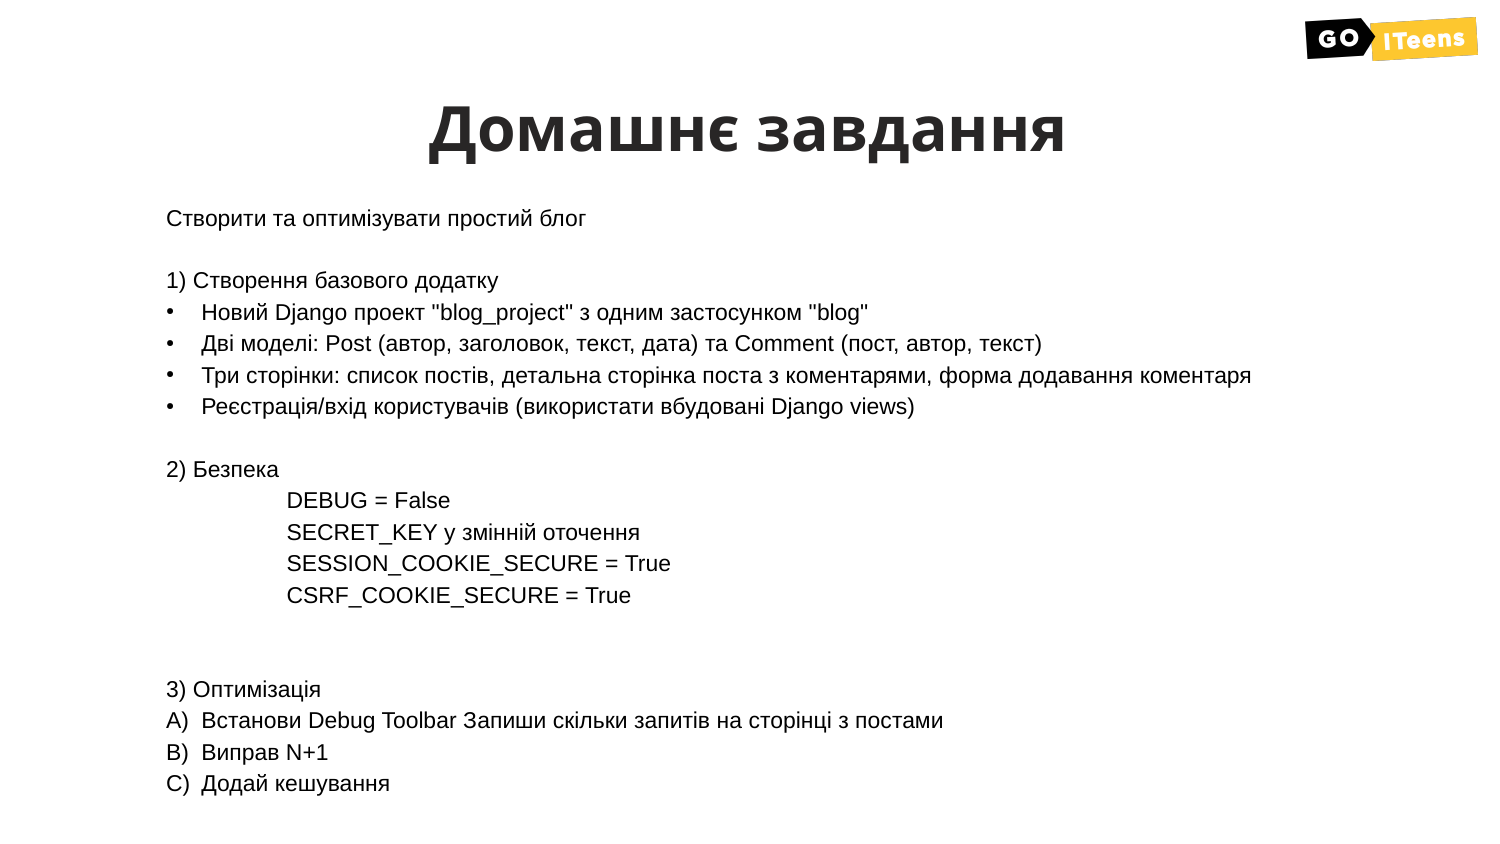

Домашнє завдання
Створити та оптимізувати простий блог
1) Створення базового додатку
Новий Django проект "blog_project" з одним застосунком "blog"
Дві моделі: Post (автор, заголовок, текст, дата) та Comment (пост, автор, текст)
Три сторінки: список постів, детальна сторінка поста з коментарями, форма додавання коментаря
Реєстрація/вхід користувачів (використати вбудовані Django views)
2) Безпека
	DEBUG = False
	SECRET_KEY у змінній оточення
	SESSION_COOKIE_SECURE = True
	CSRF_COOKIE_SECURE = True
3) Оптимізація
Встанови Debug Toolbar Запиши скільки запитів на сторінці з постами
Виправ N+1
Додай кешування